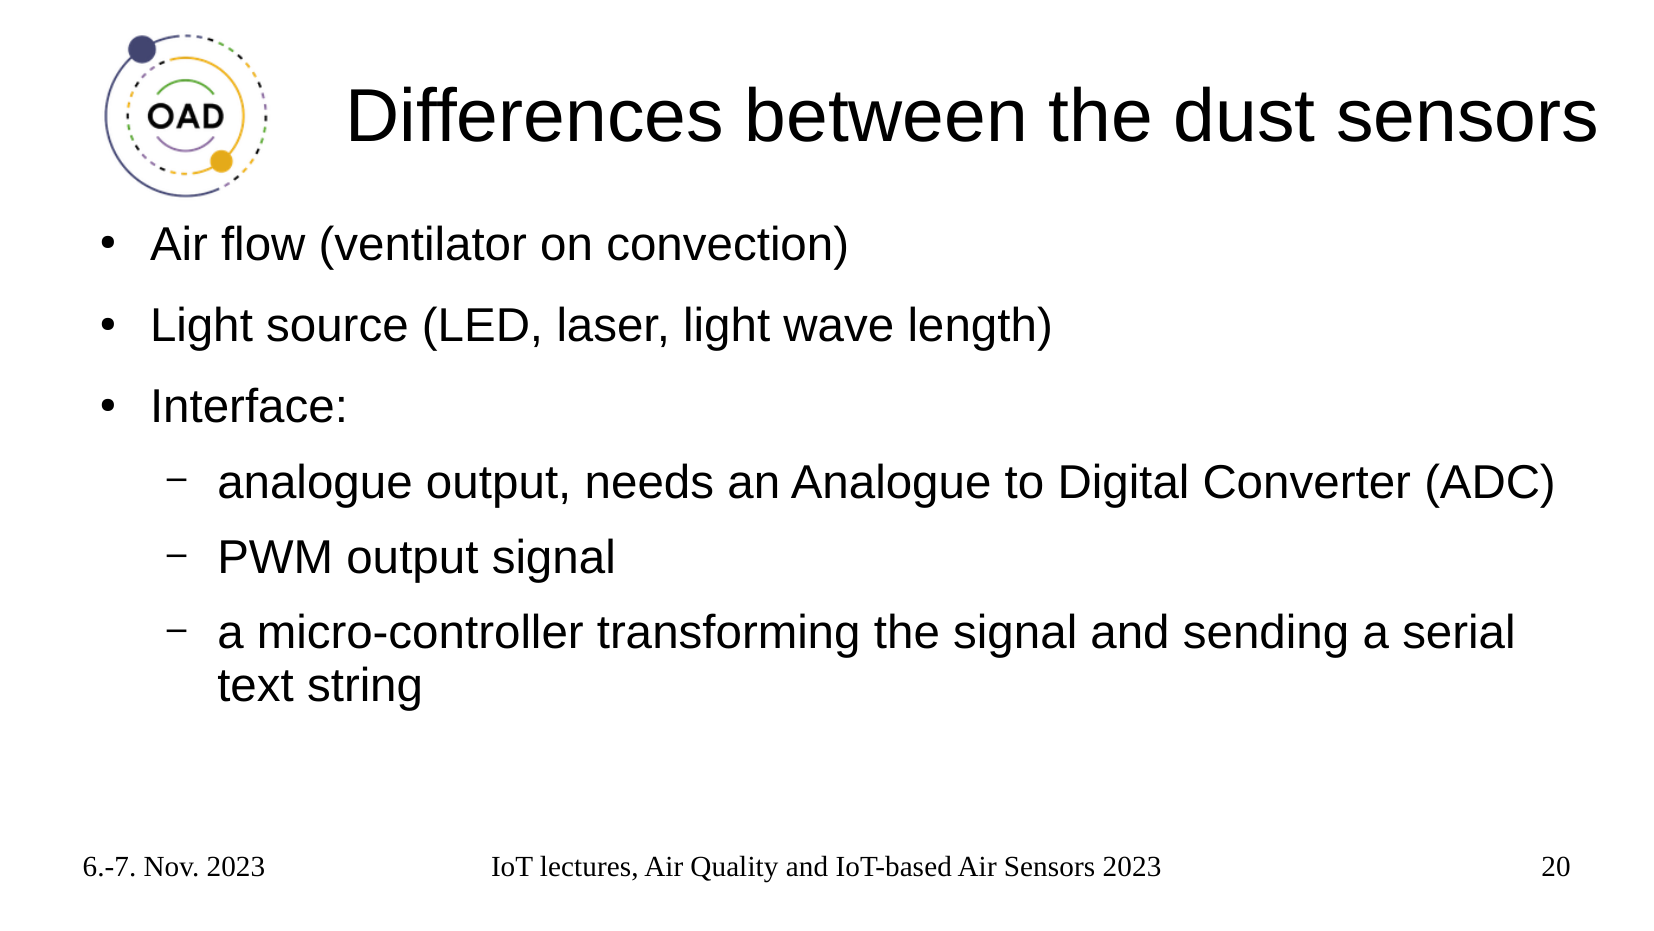

# Differences between the dust sensors
Air flow (ventilator on convection)
Light source (LED, laser, light wave length)
Interface:
analogue output, needs an Analogue to Digital Converter (ADC)
PWM output signal
a micro-controller transforming the signal and sending a serial text string
6.-7. Nov. 2023
IoT lectures, Air Quality and IoT-based Air Sensors 2023
20